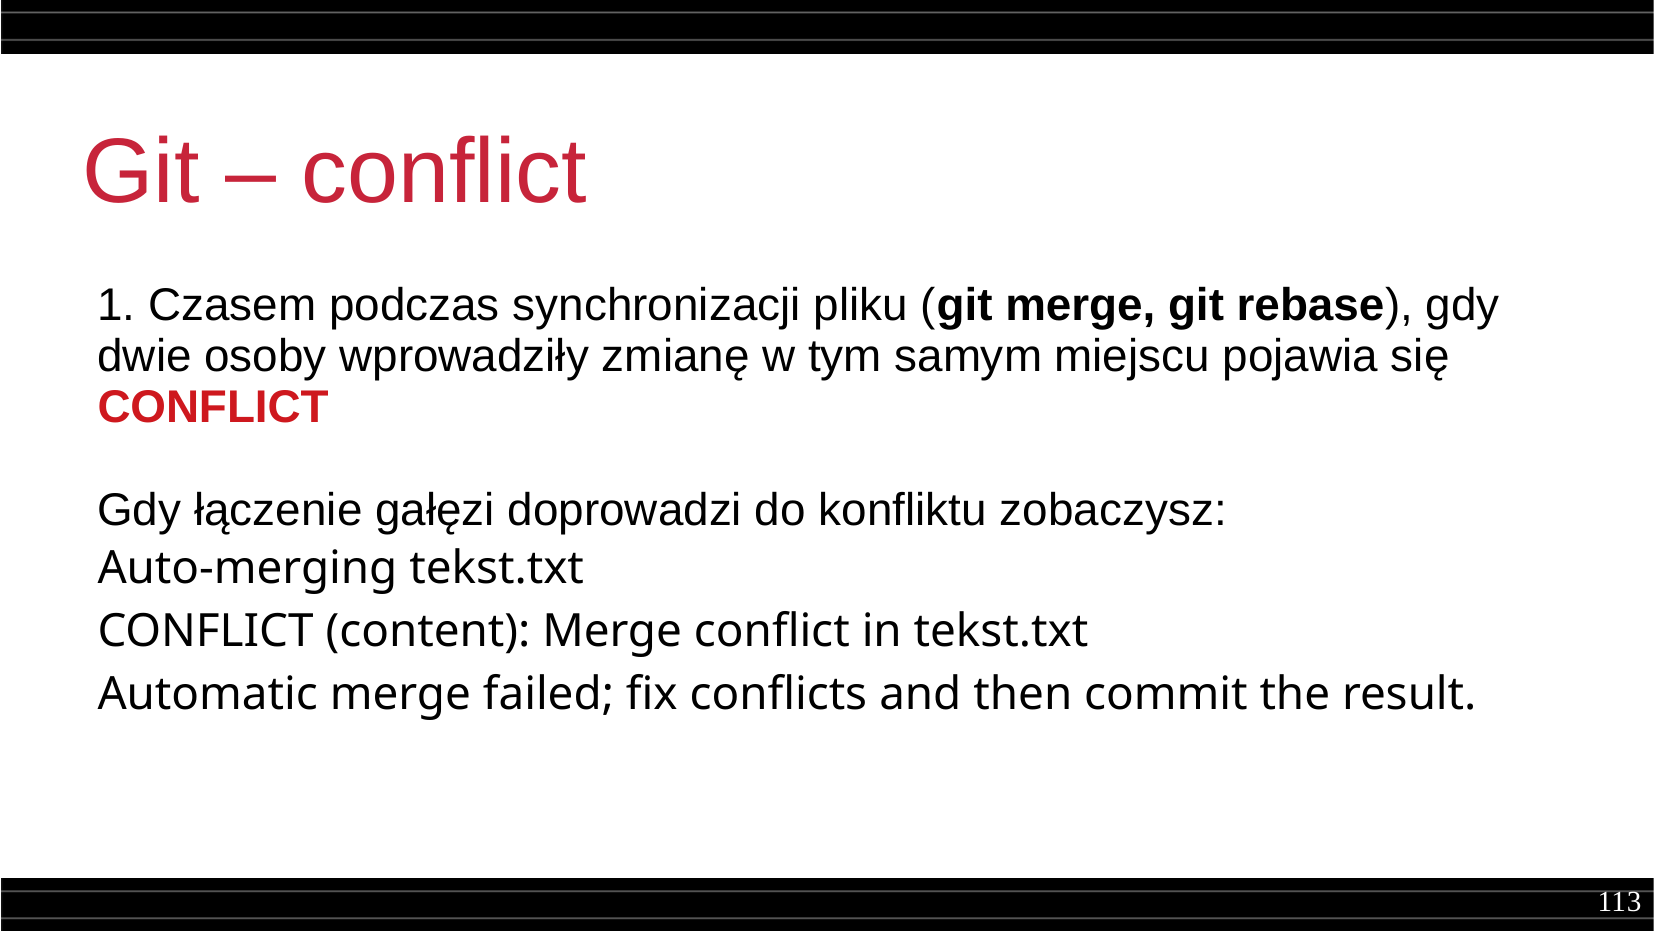

# Git – conflict
1. Czasem podczas synchronizacji pliku (git merge, git rebase), gdy dwie osoby wprowadziły zmianę w tym samym miejscu pojawia się CONFLICT
Gdy łączenie gałęzi doprowadzi do konfliktu zobaczysz:
Auto-merging tekst.txt
CONFLICT (content): Merge conflict in tekst.txt
Automatic merge failed; fix conflicts and then commit the result.